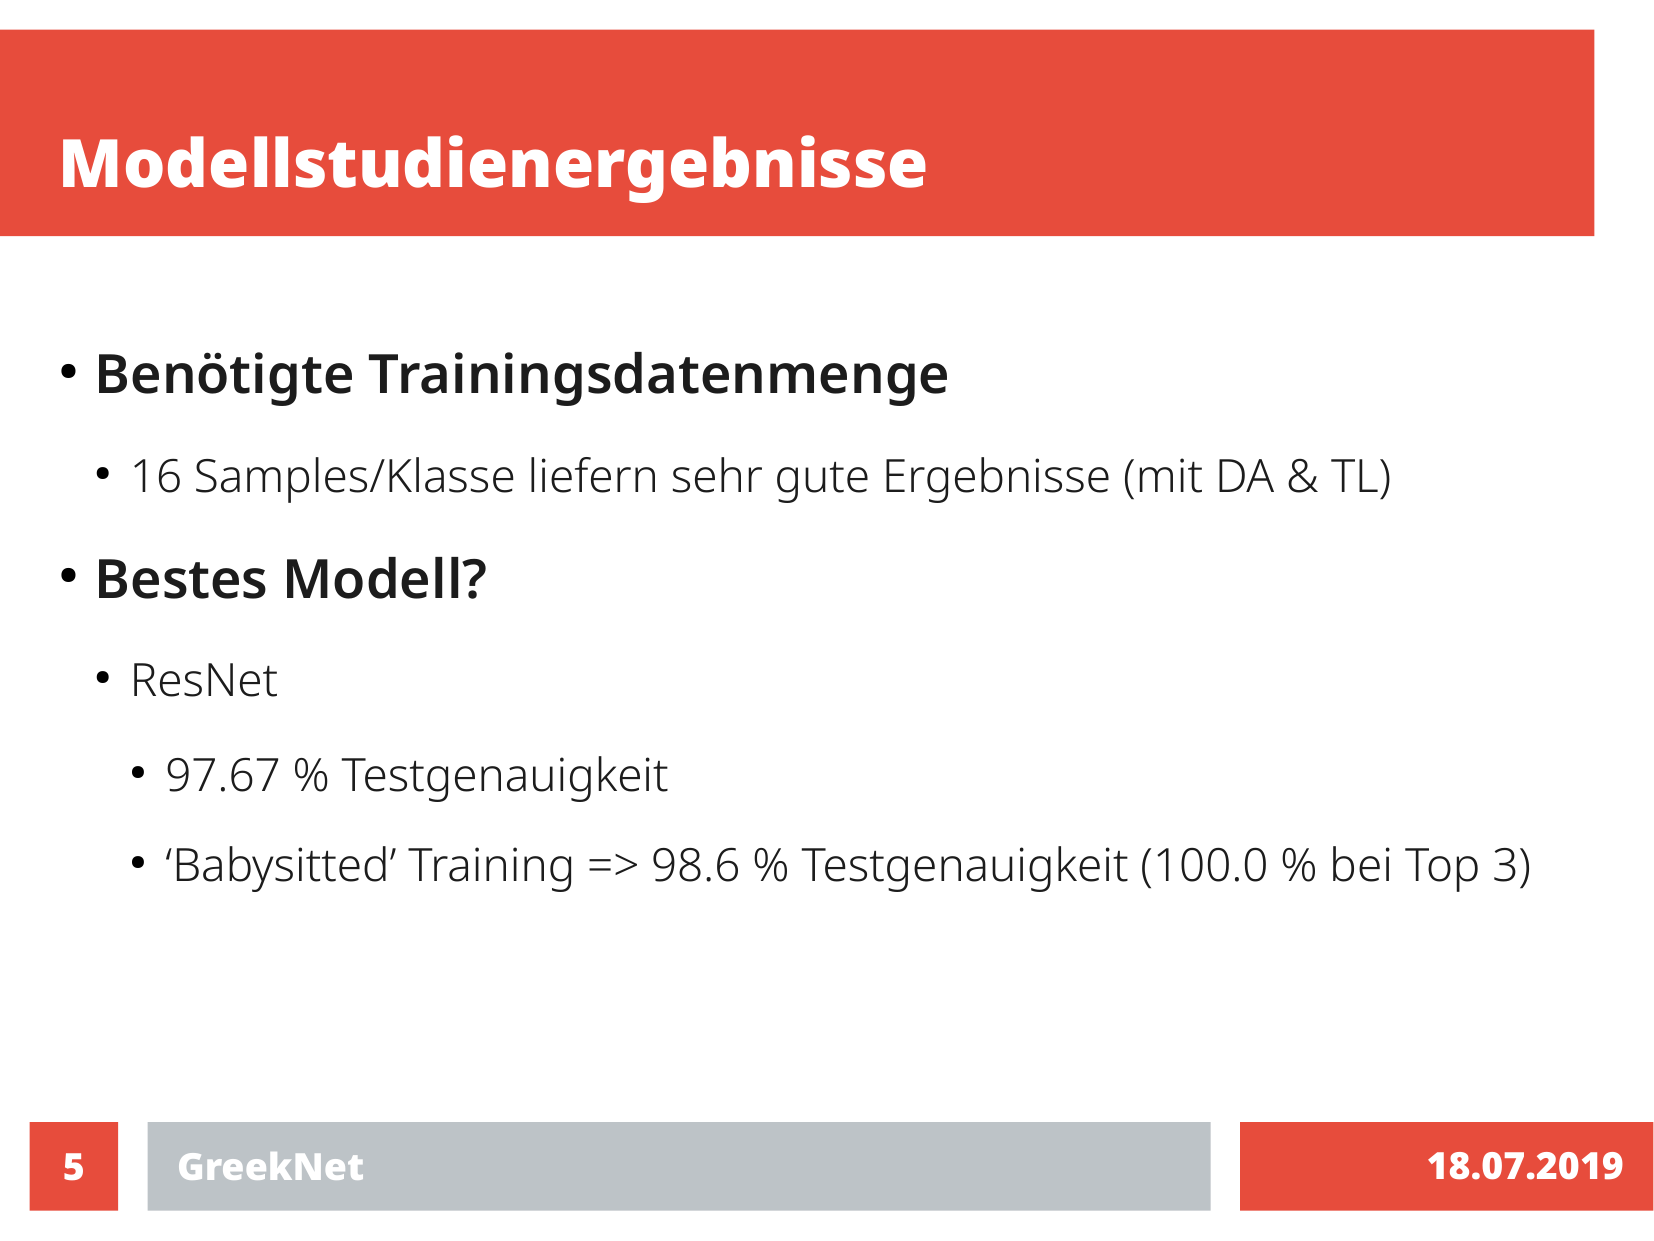

# Modellstudienergebnisse
Benötigte Trainingsdatenmenge
16 Samples/Klasse liefern sehr gute Ergebnisse (mit DA & TL)
Bestes Modell?
ResNet
97.67 % Testgenauigkeit
‘Babysitted’ Training => 98.6 % Testgenauigkeit (100.0 % bei Top 3)
5
GreekNet
18.07.2019